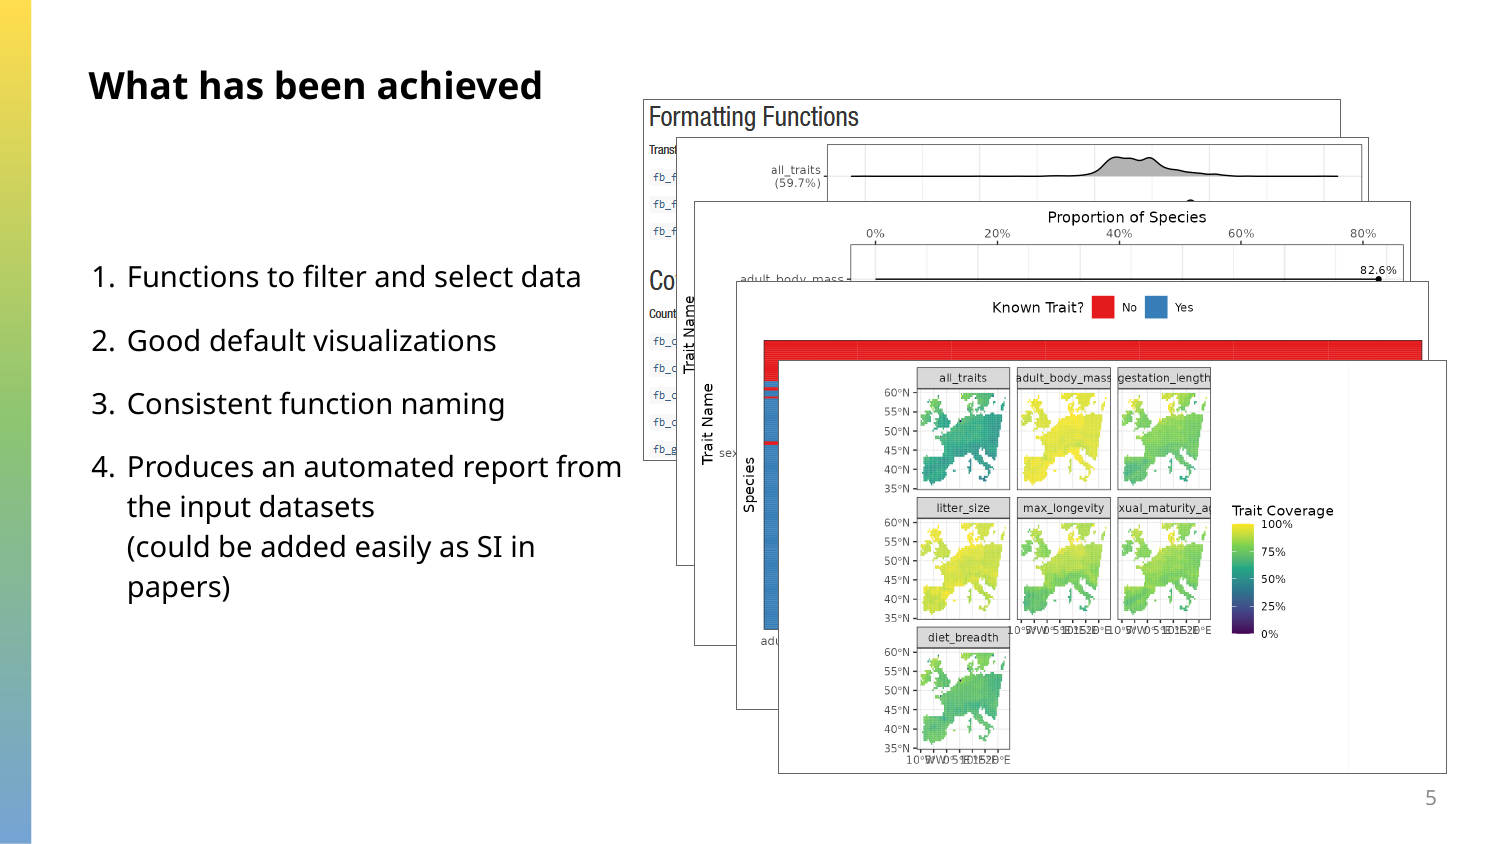

# What has been achieved
Functions to filter and select data
Good default visualizations
Consistent function naming
Produces an automated report from the input datasets
(could be added easily as SI in papers)
5